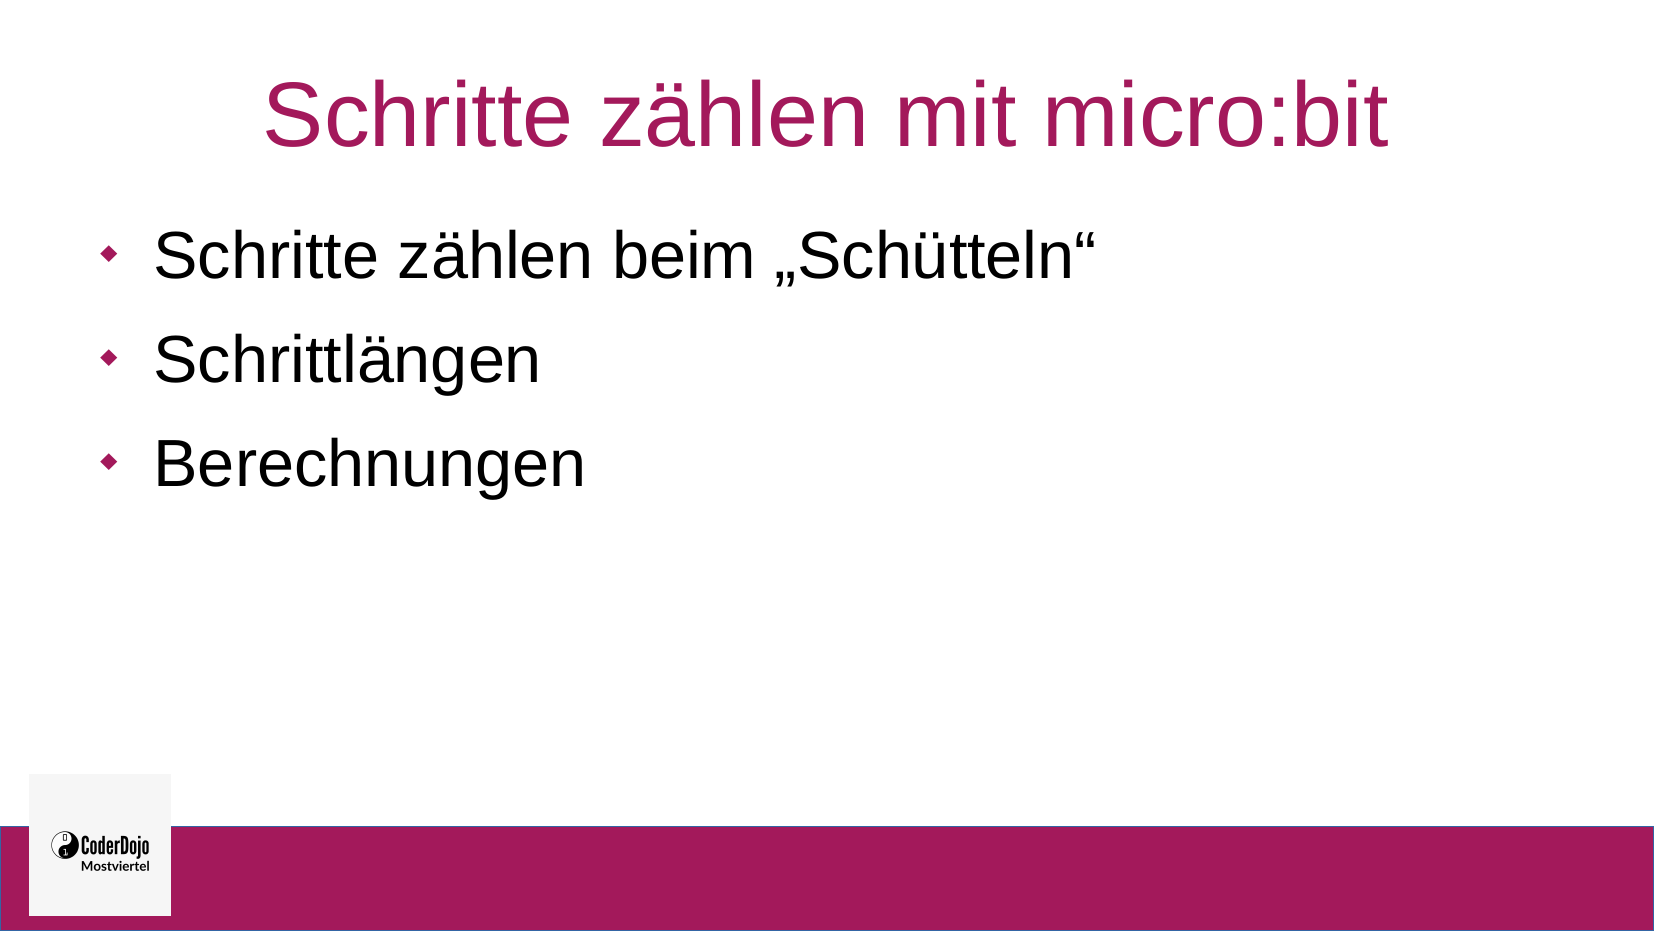

# Schritte zählen mit micro:bit
Schritte zählen beim „Schütteln“
Schrittlängen
Berechnungen